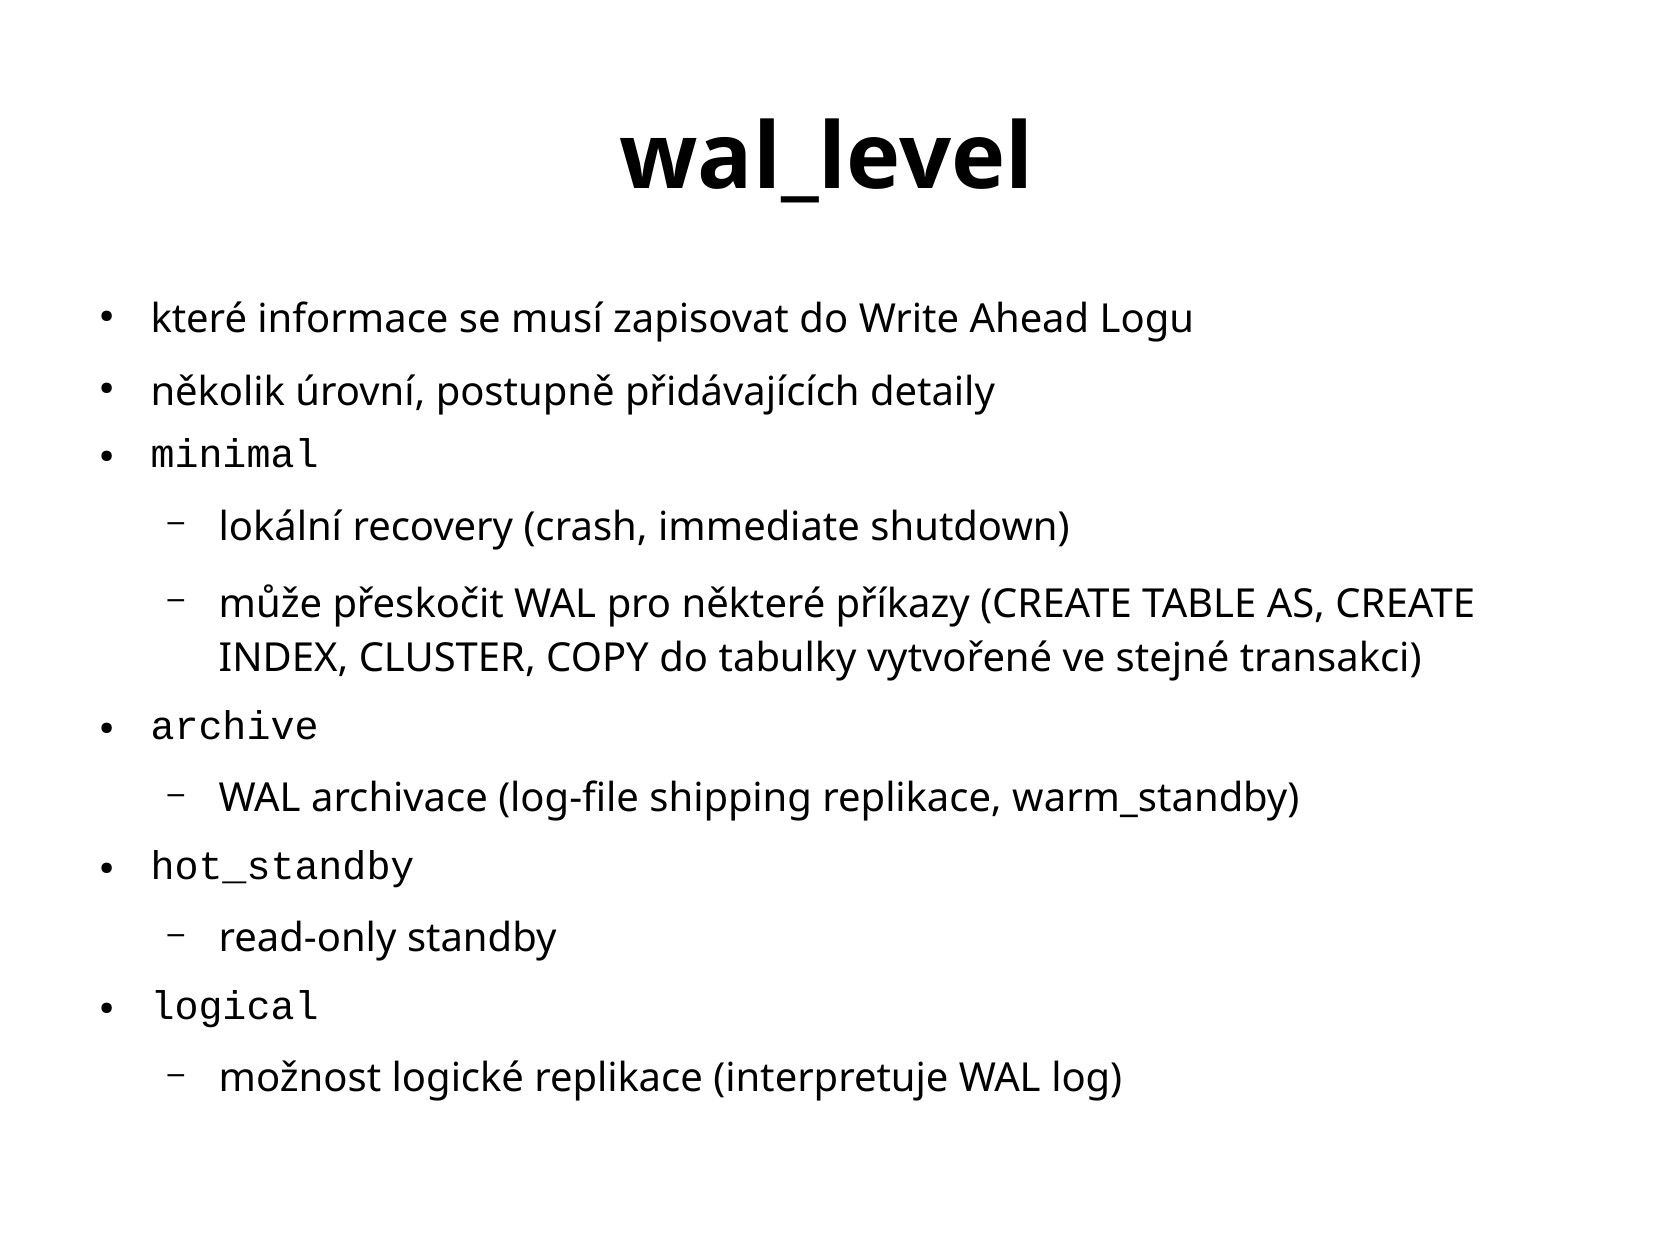

# wal_level
které informace se musí zapisovat do Write Ahead Logu
několik úrovní, postupně přidávajících detaily
minimal
lokální recovery (crash, immediate shutdown)
může přeskočit WAL pro některé příkazy (CREATE TABLE AS, CREATE INDEX, CLUSTER, COPY do tabulky vytvořené ve stejné transakci)
archive
WAL archivace (log-file shipping replikace, warm_standby)
hot_standby
read-only standby
logical
možnost logické replikace (interpretuje WAL log)